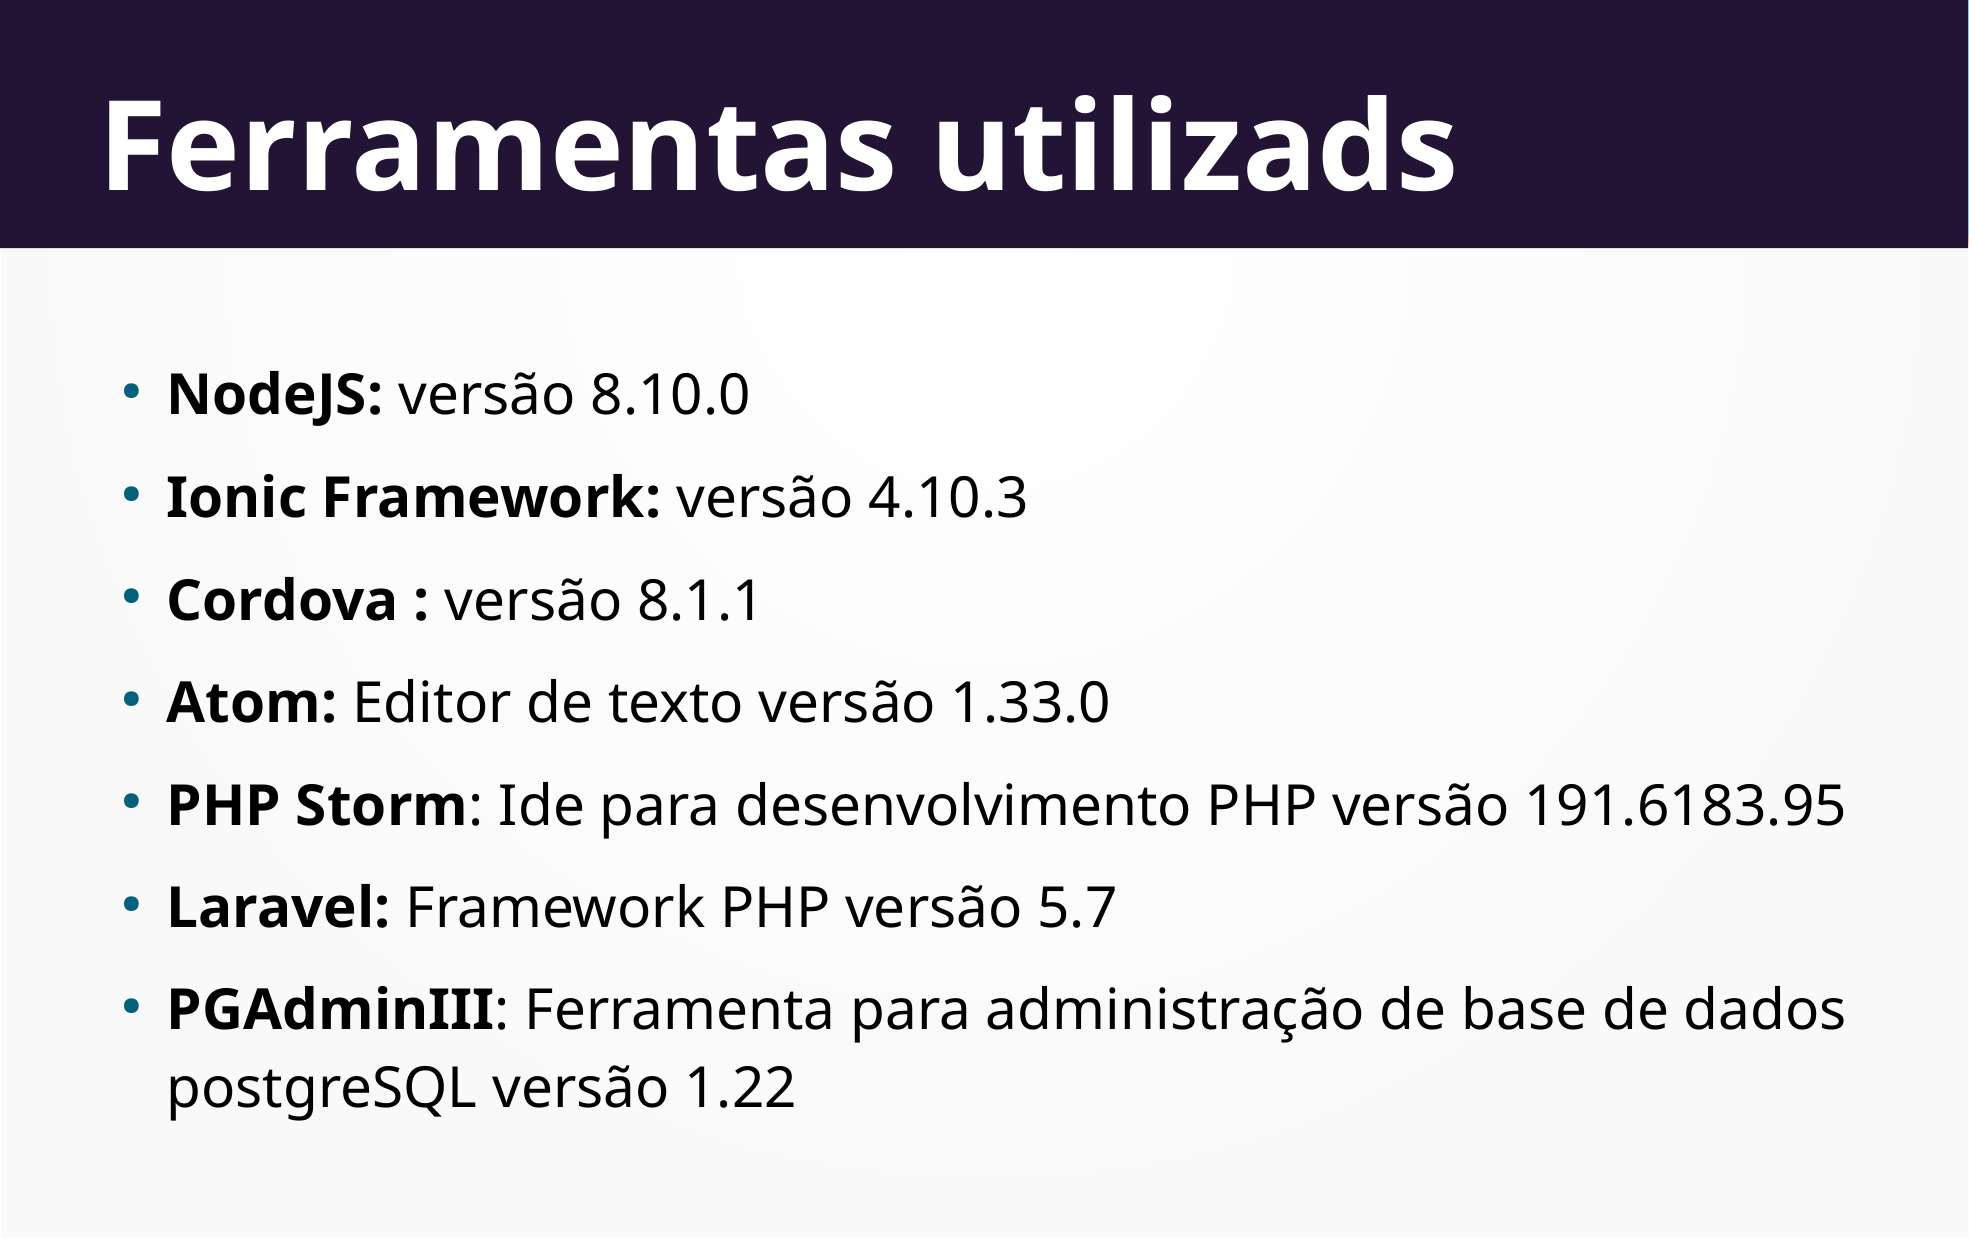

# Ferramentas utilizads
NodeJS: versão 8.10.0
Ionic Framework: versão 4.10.3
Cordova : versão 8.1.1
Atom: Editor de texto versão 1.33.0
PHP Storm: Ide para desenvolvimento PHP versão 191.6183.95
Laravel: Framework PHP versão 5.7
PGAdminIII: Ferramenta para administração de base de dados postgreSQL versão 1.22